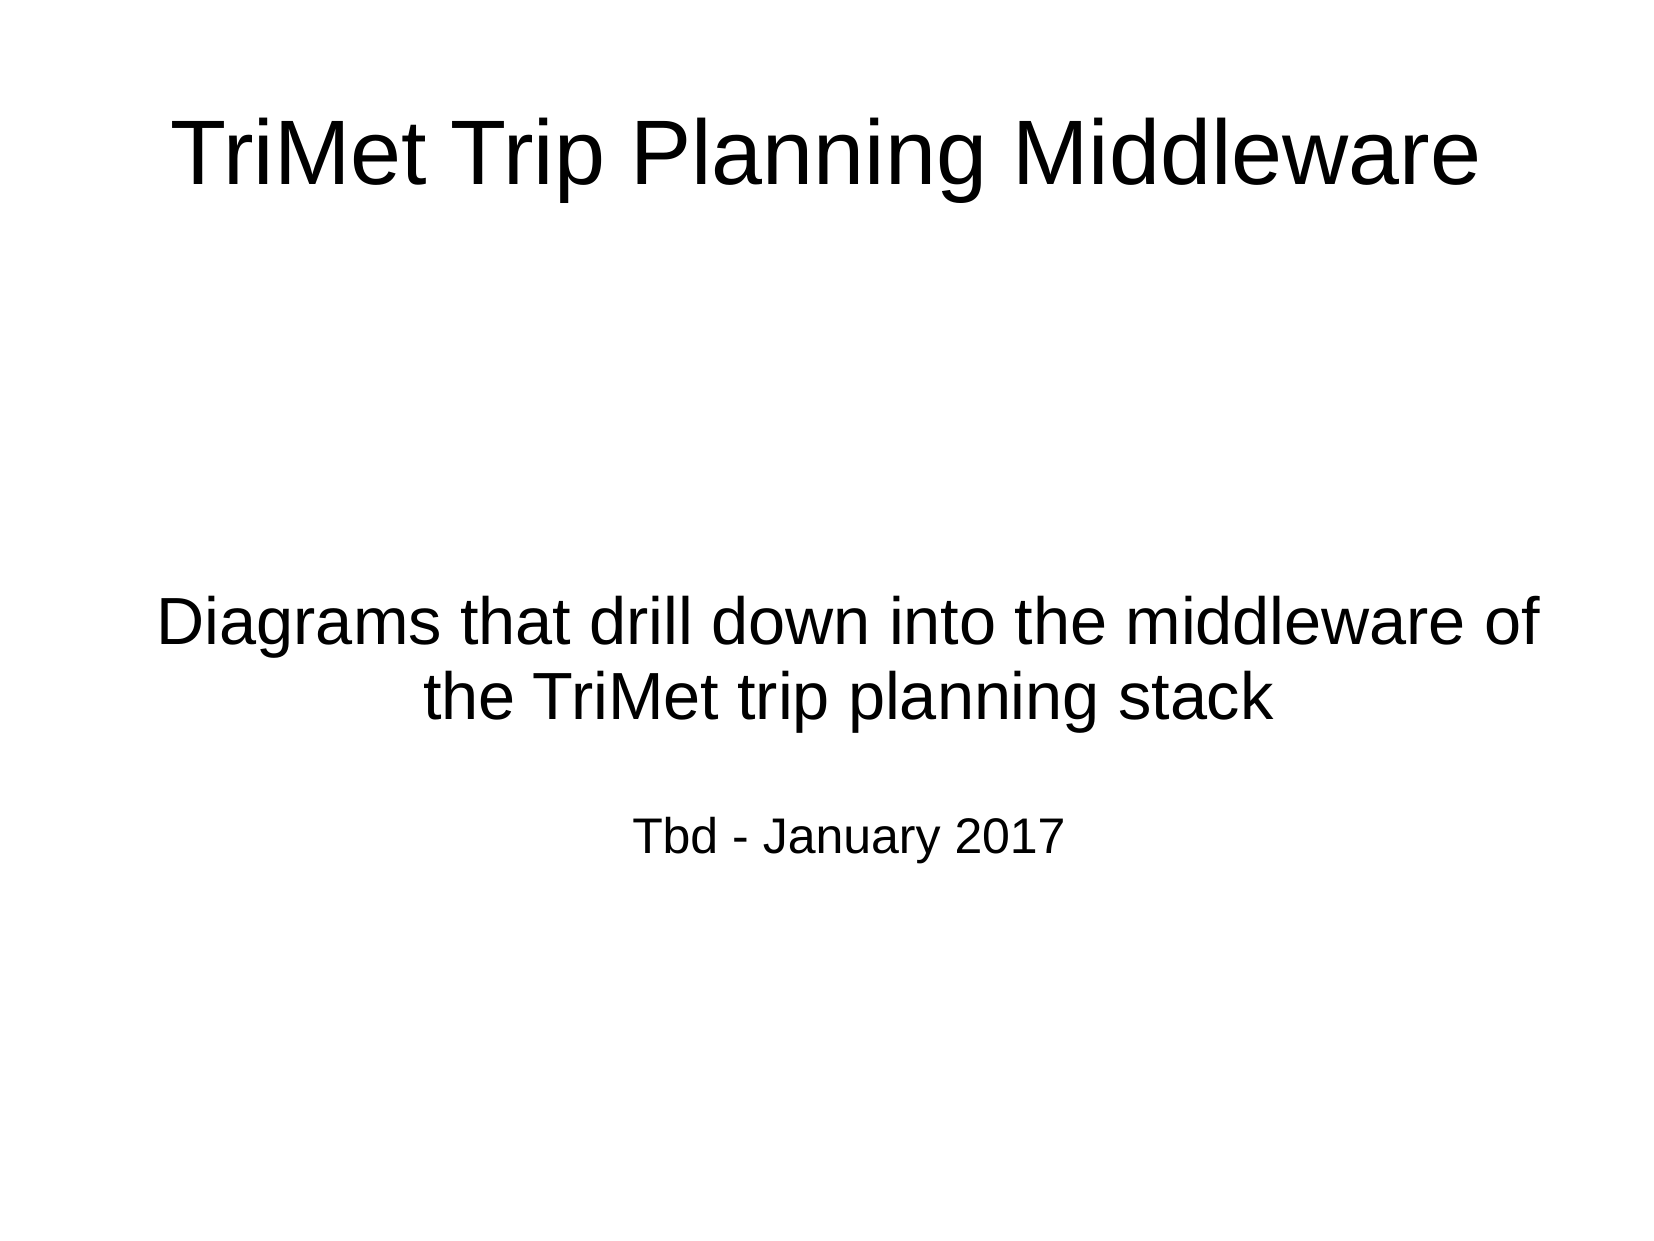

# TriMet Trip Planning Middleware
Diagrams that drill down into the middleware of the TriMet trip planning stack
Tbd - January 2017